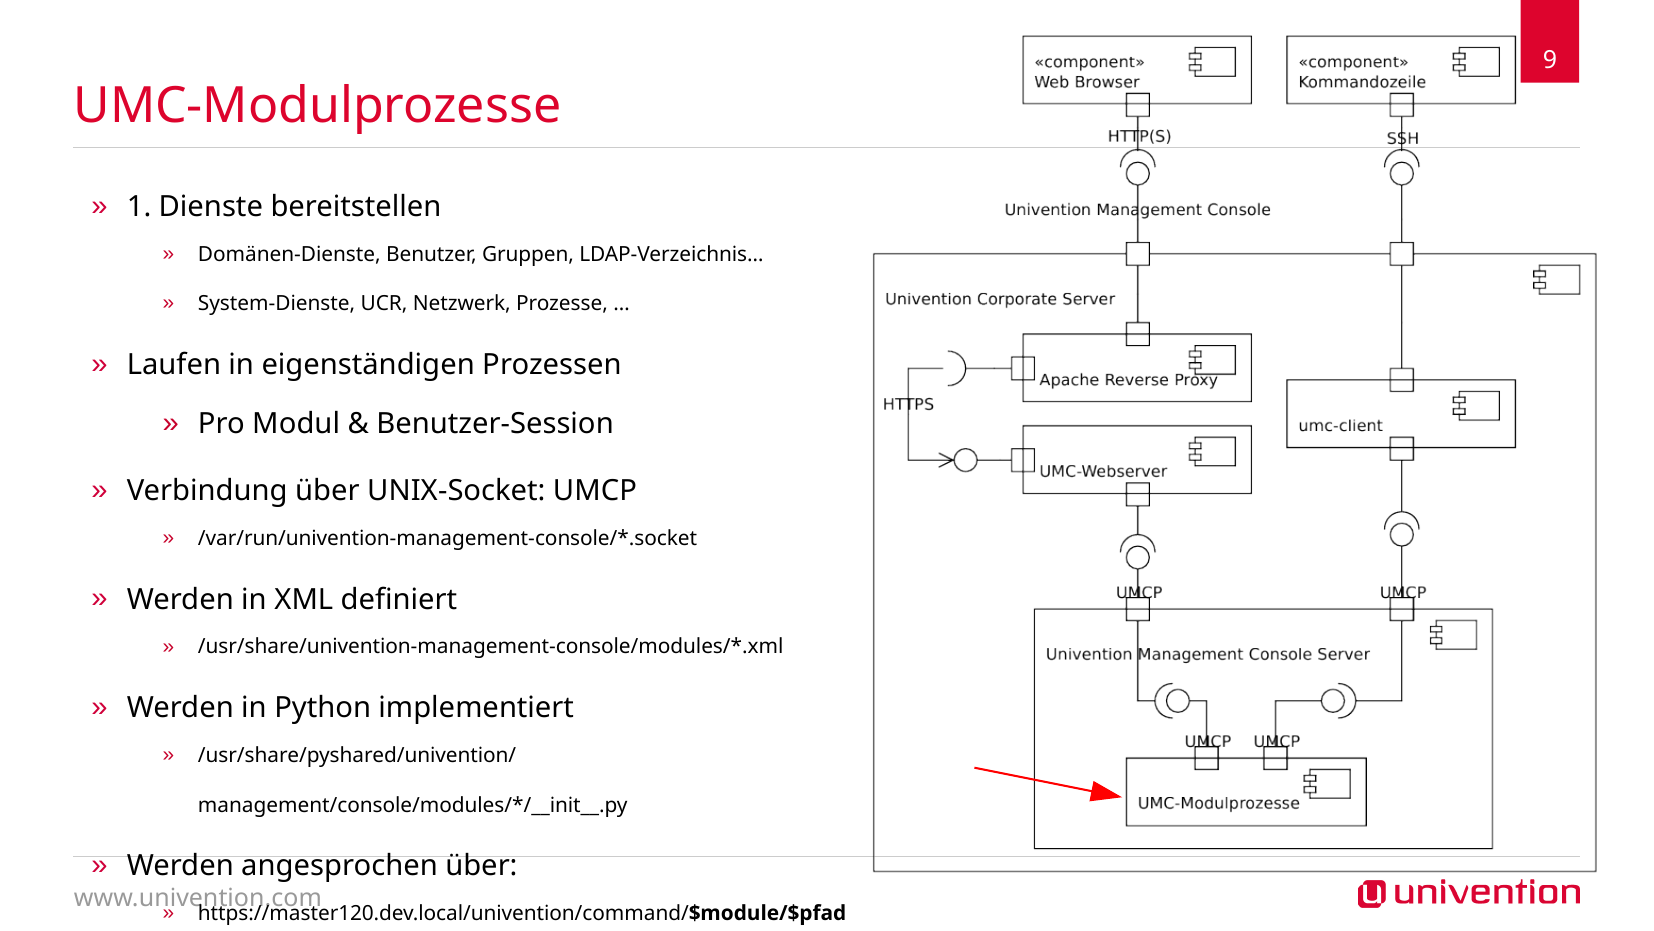

# UMC-Modulprozesse
1. Dienste bereitstellen
Domänen-Dienste, Benutzer, Gruppen, LDAP-Verzeichnis…
System-Dienste, UCR, Netzwerk, Prozesse, …
Laufen in eigenständigen Prozessen
Pro Modul & Benutzer-Session
Verbindung über UNIX-Socket: UMCP
/var/run/univention-management-console/*.socket
Werden in XML definiert
/usr/share/univention-management-console/modules/*.xml
Werden in Python implementiert
/usr/share/pyshared/univention/
management/console/modules/*/__init__.py
Werden angesprochen über:
https://master120.dev.local/univention/command/$module/$pfad